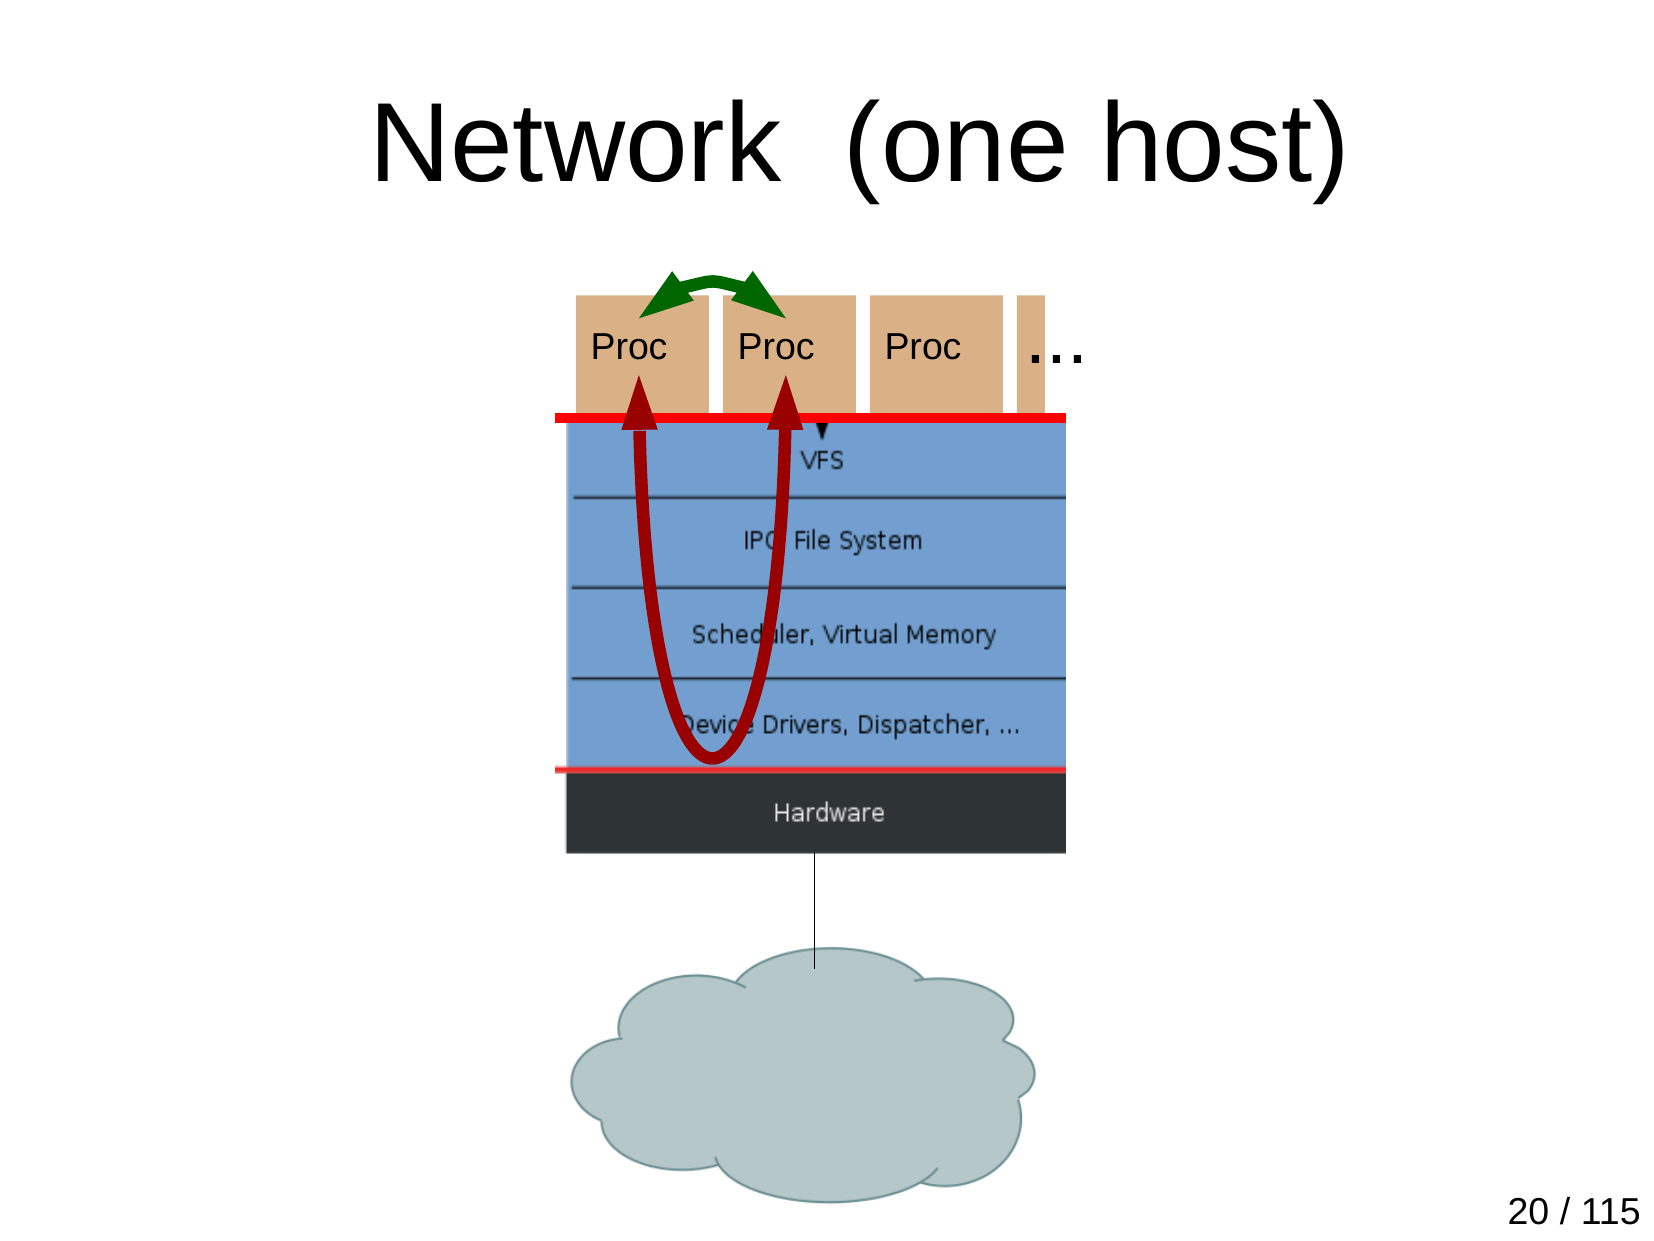

Network (one host)
...
Proc
Proc
Proc